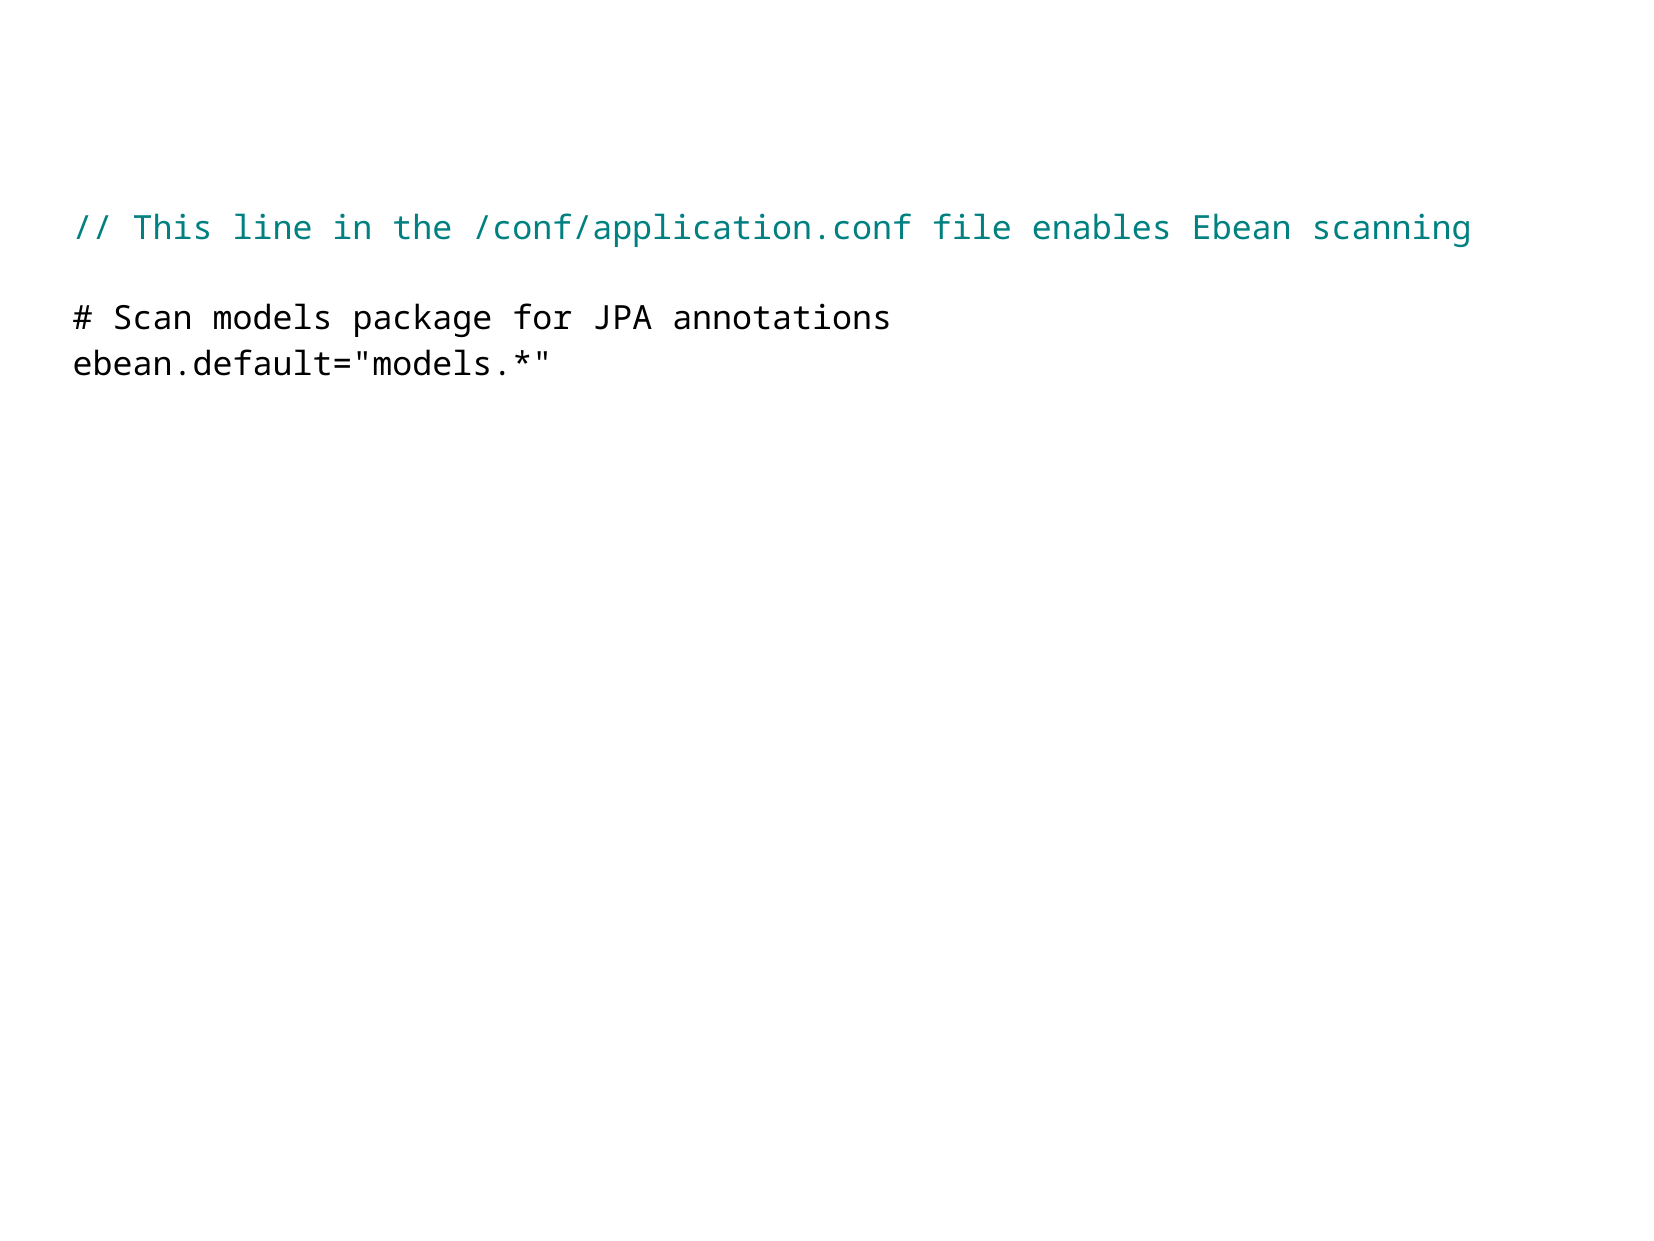

#
// This line in the /conf/application.conf file enables Ebean scanning
# Scan models package for JPA annotations
ebean.default="models.*"